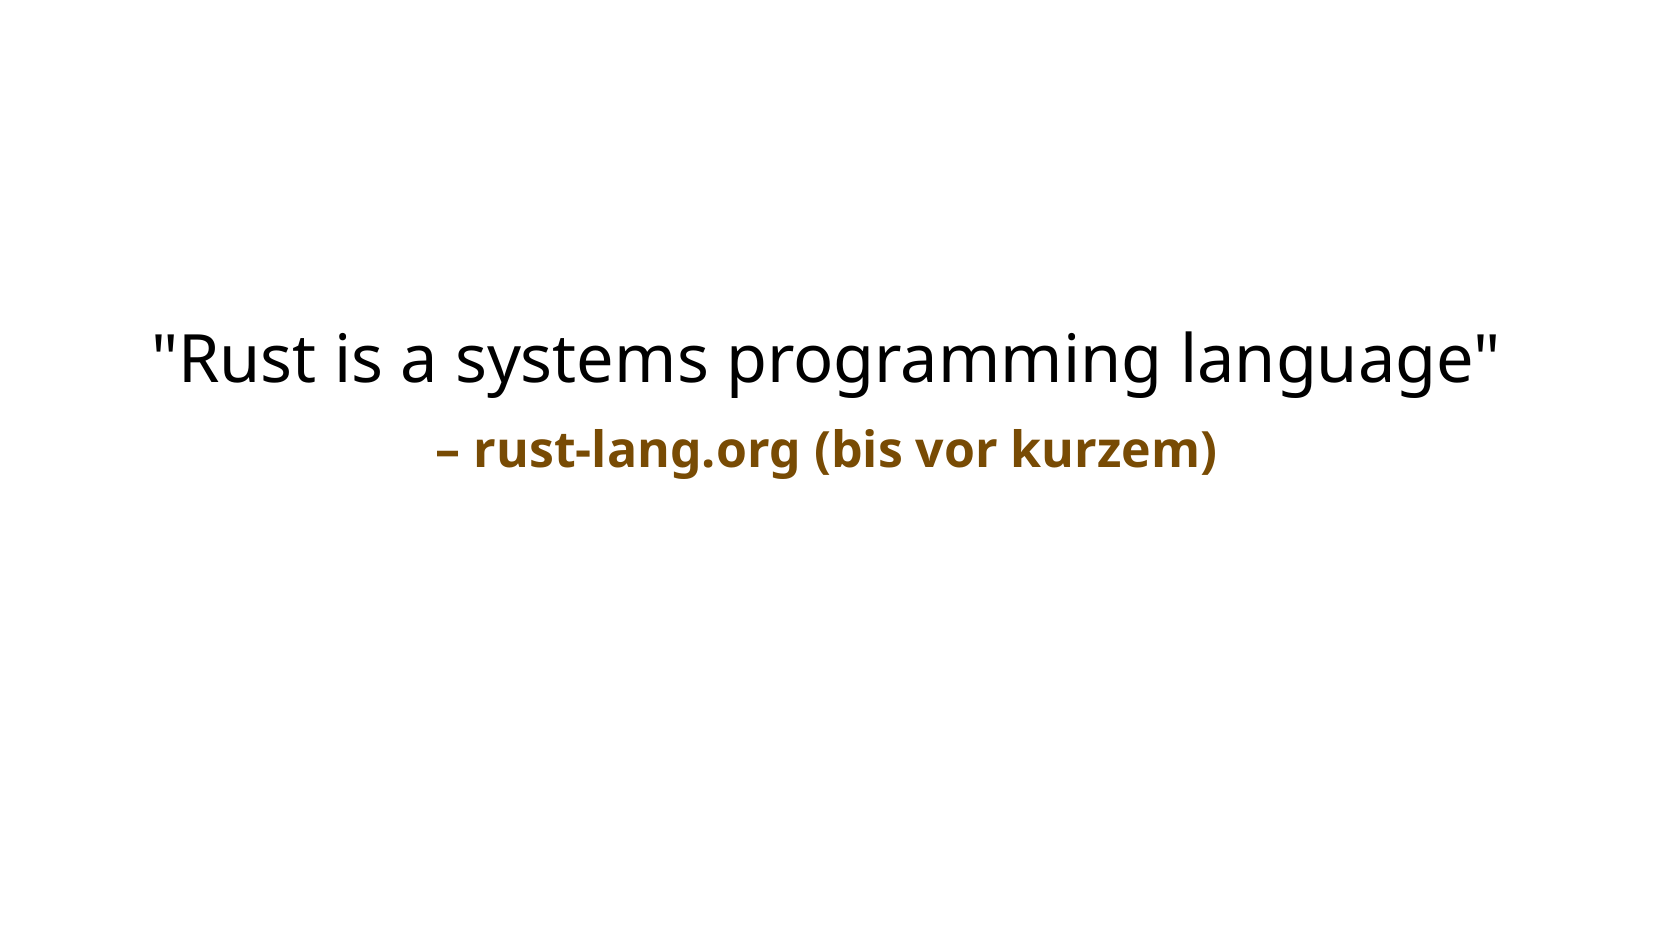

# "Rust is a systems programming language"
– rust-lang.org (bis vor kurzem)